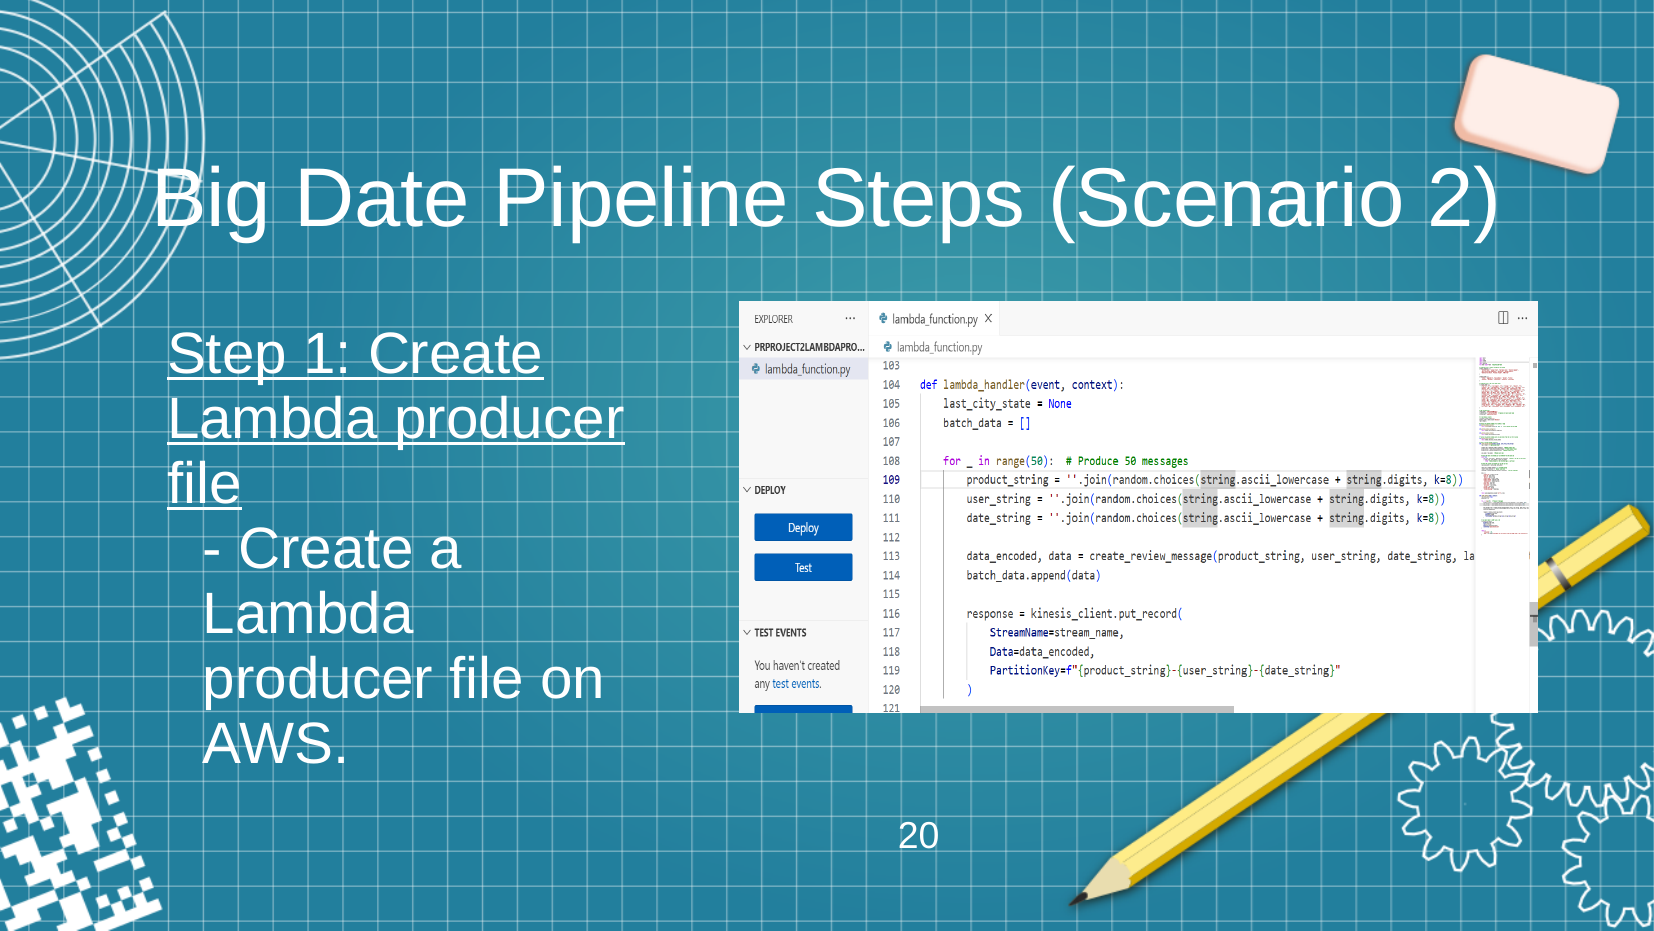

# Big Date Pipeline Steps (Scenario 2)
Step 1: Create Lambda producer file
- Create a Lambda producer file on AWS.